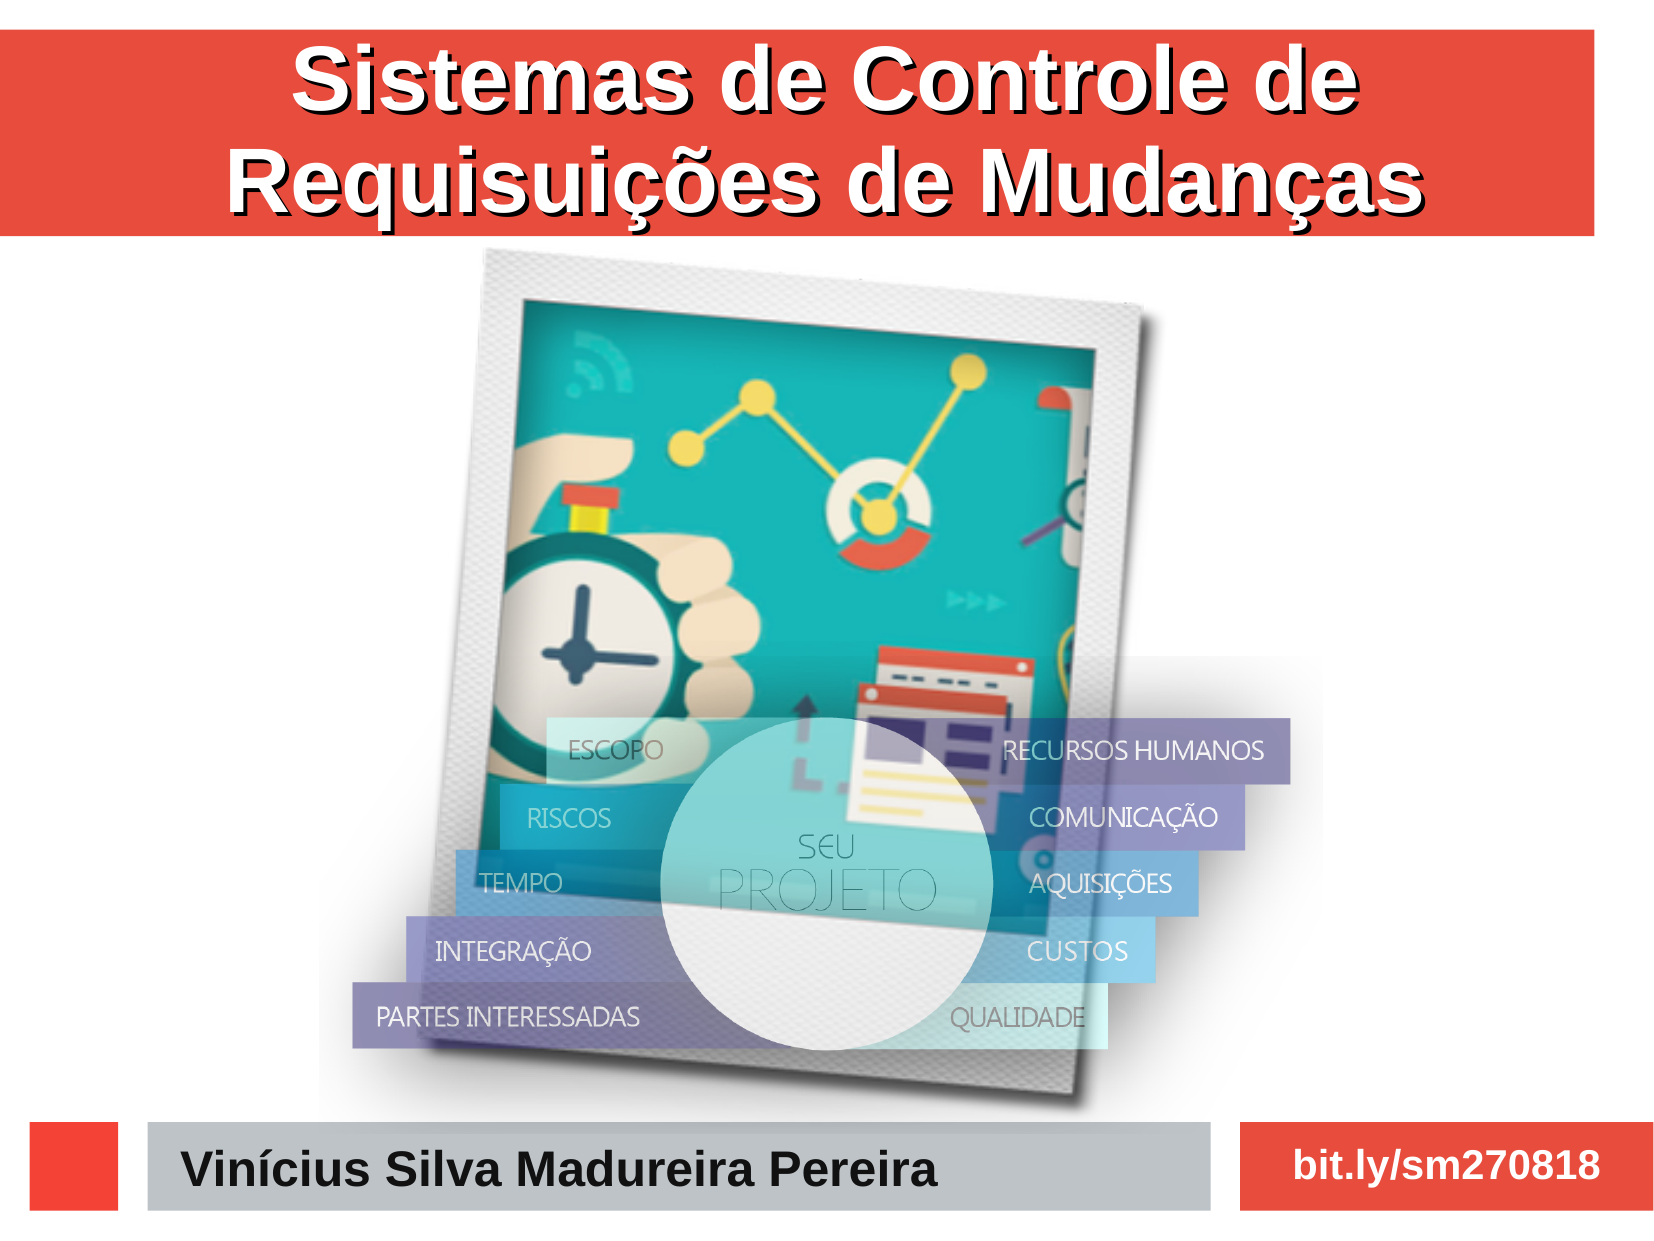

# Sistemas de Controle de Requisuições de Mudanças
Vinícius Silva Madureira Pereira
bit.ly/sm270818